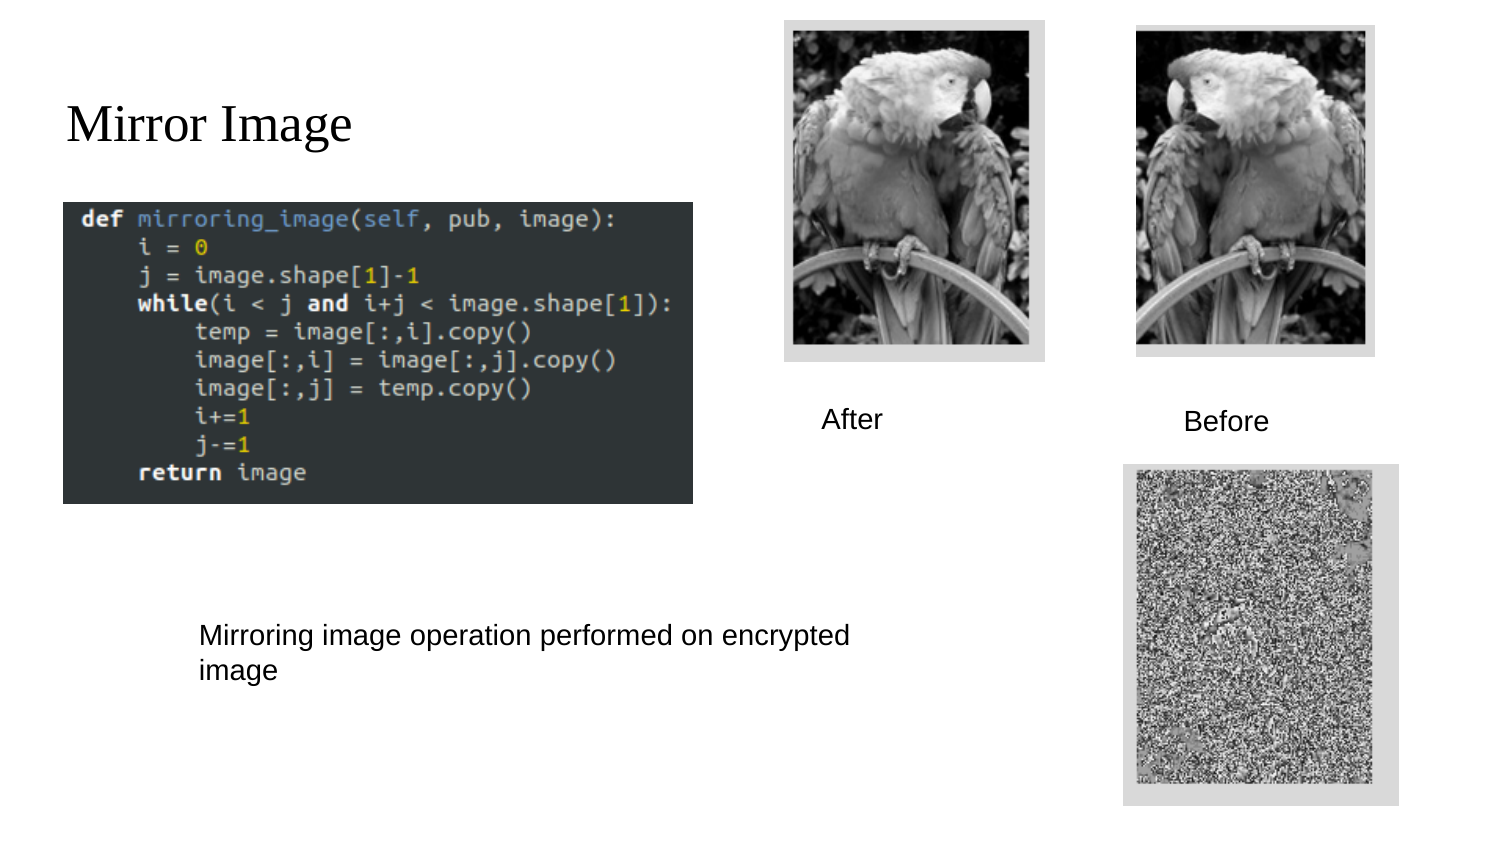

# Mirror Image
After
Before
Mirroring image operation performed on encrypted image